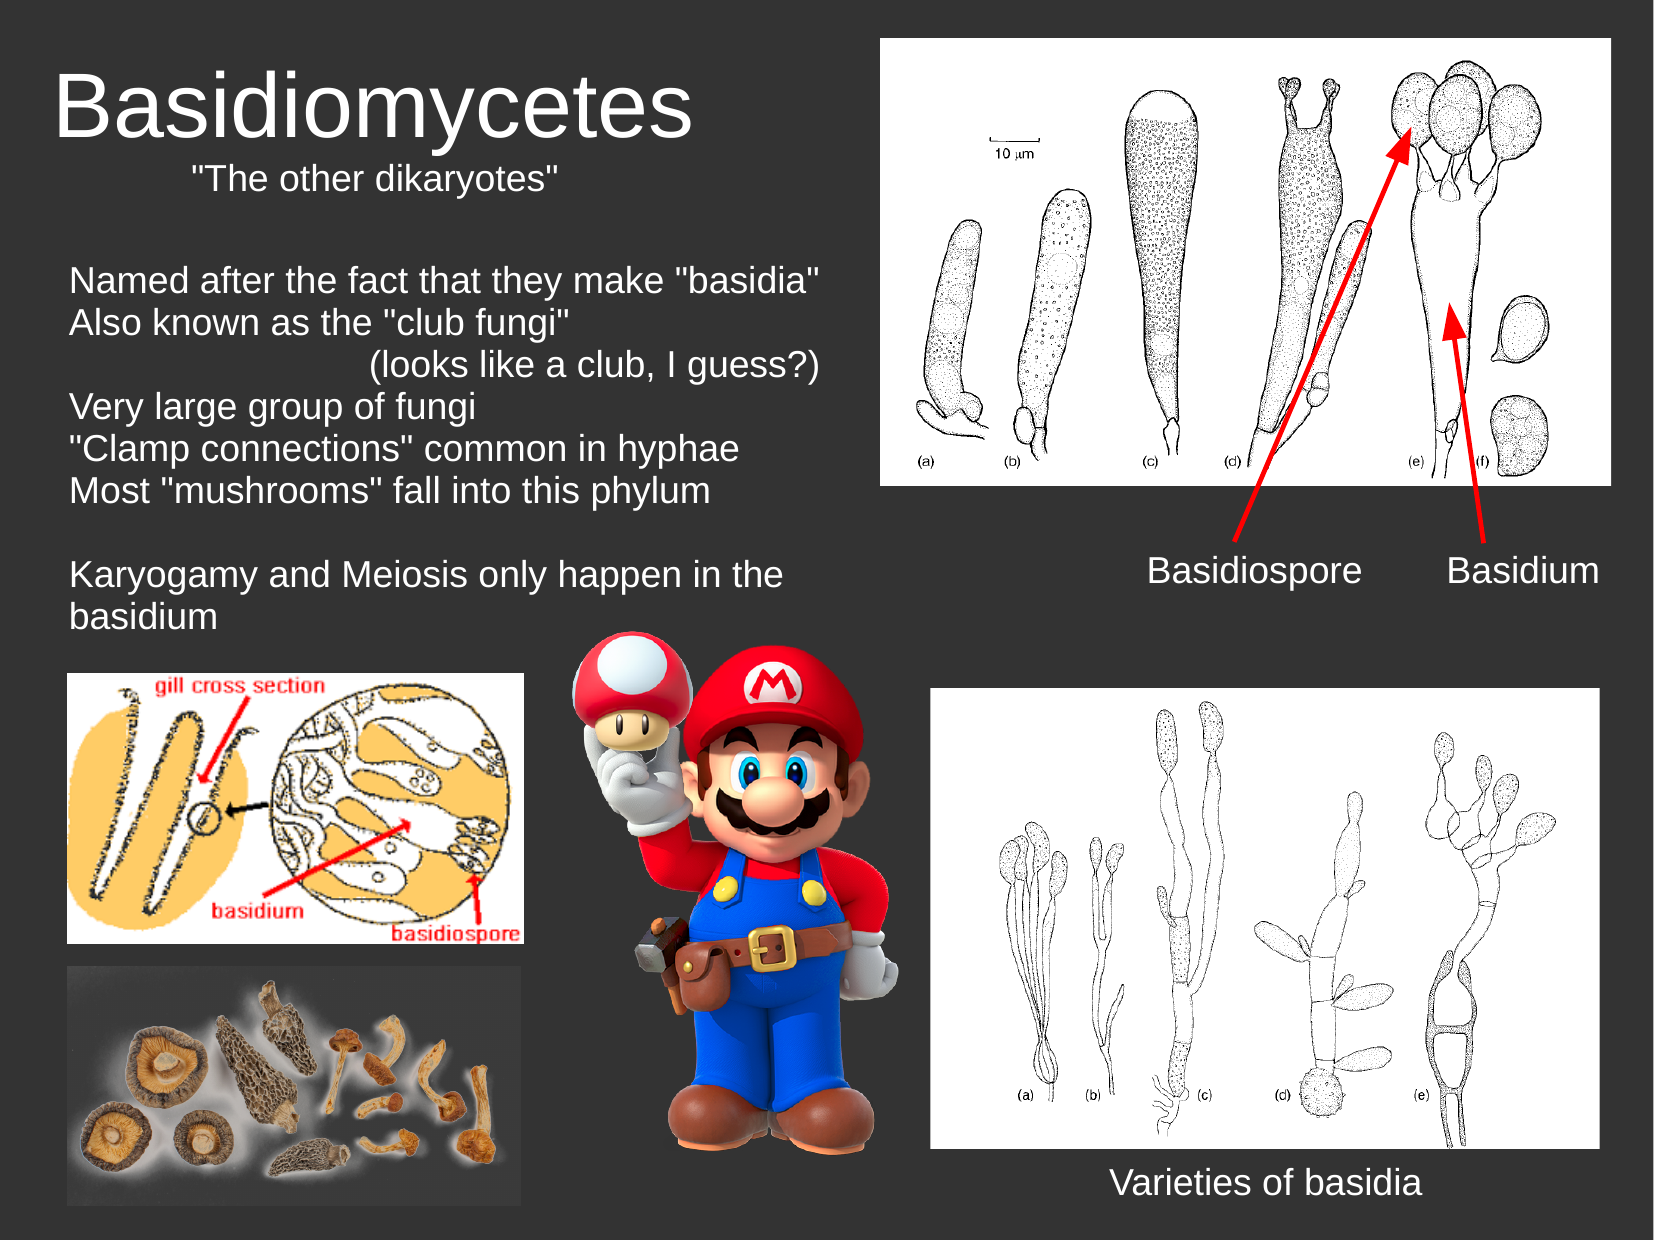

# Basidiomycetes
"The other dikaryotes"
Named after the fact that they make "basidia"
Also known as the "club fungi"
				(looks like a club, I guess?)
Very large group of fungi
"Clamp connections" common in hyphae
Most "mushrooms" fall into this phylum
Karyogamy and Meiosis only happen in the basidium
Basidiospore Basidium
Varieties of basidia